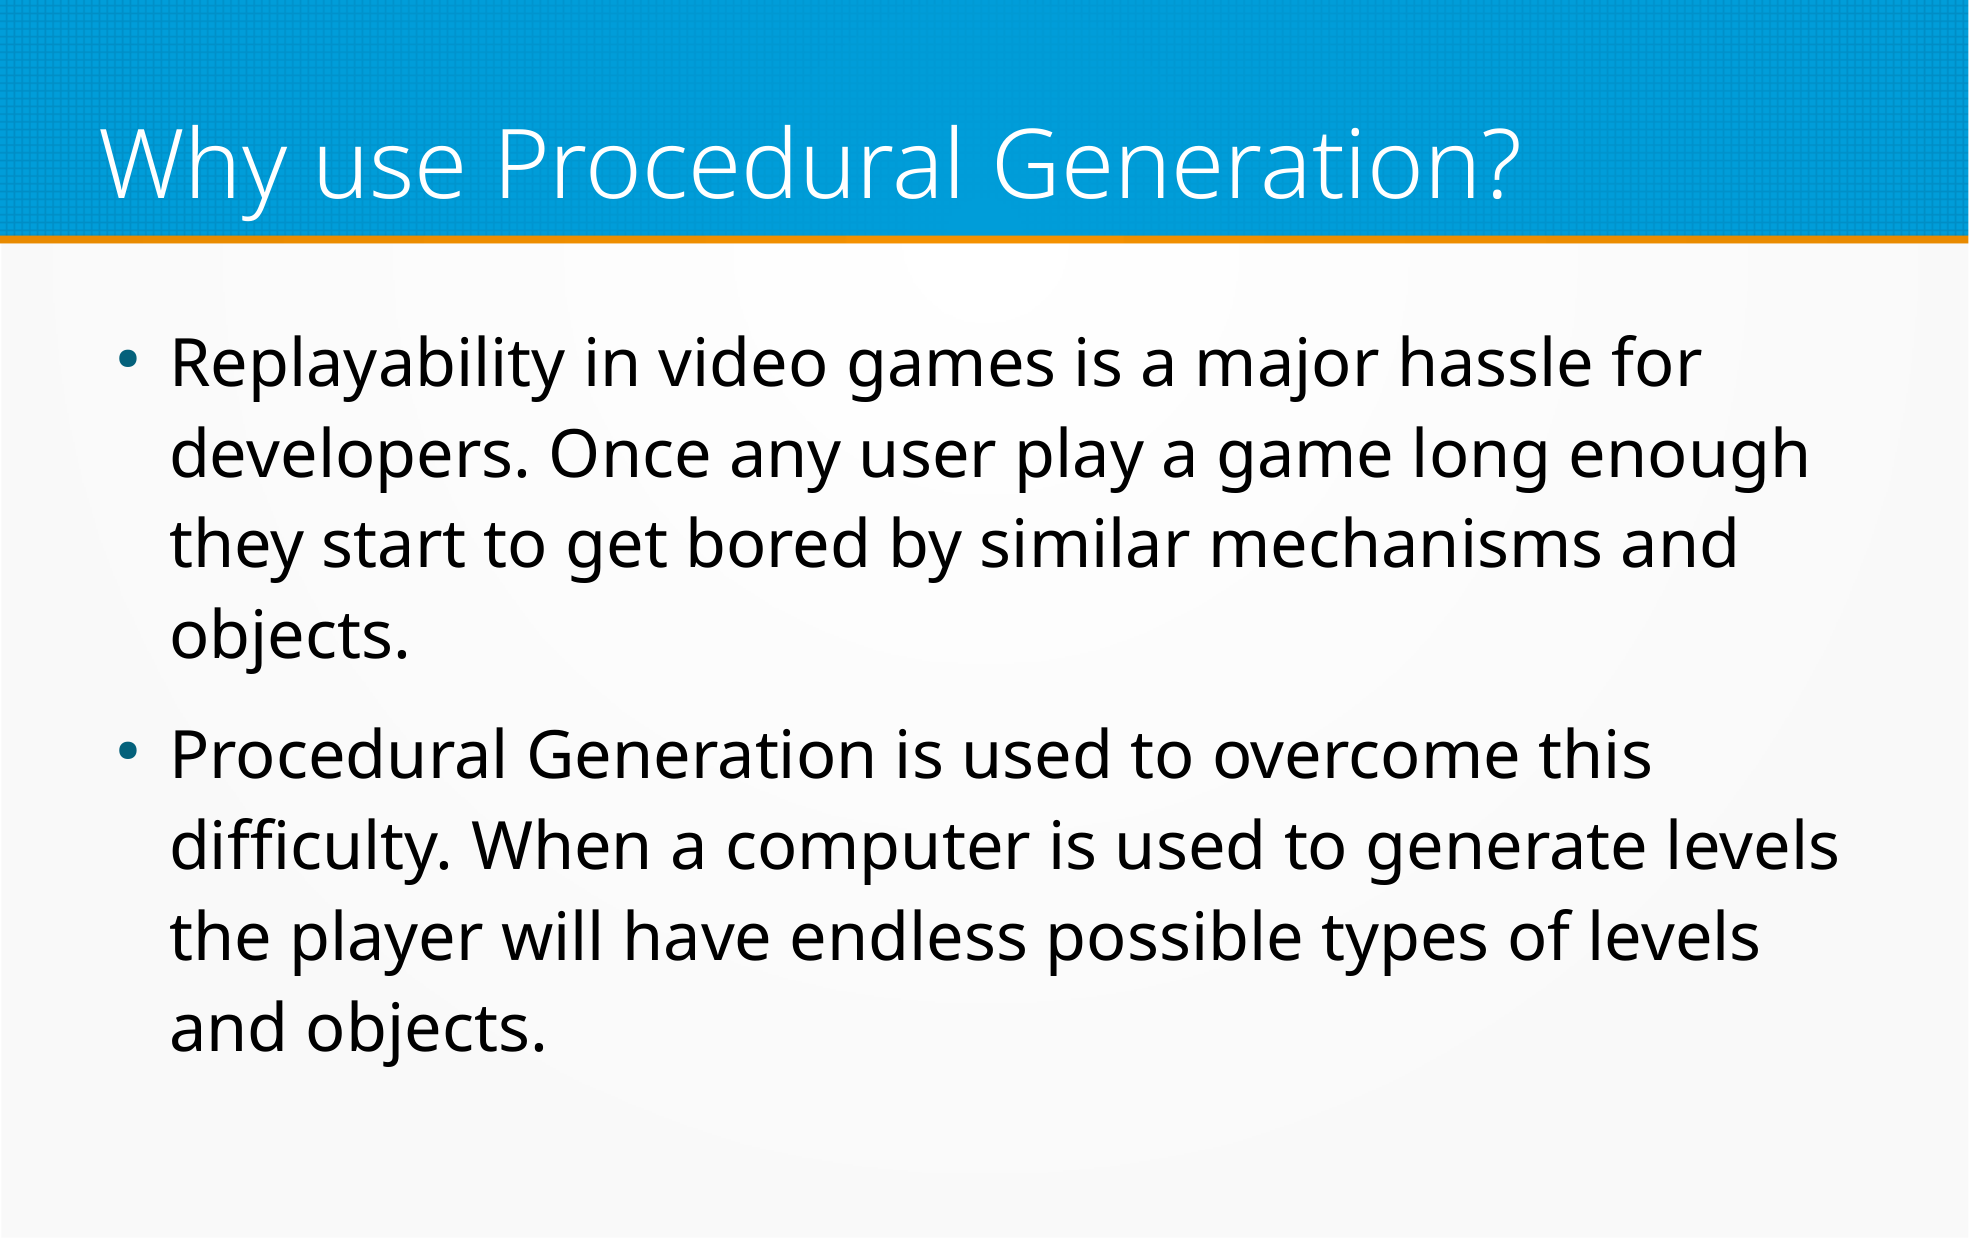

# Why use Procedural Generation?
Replayability in video games is a major hassle for developers. Once any user play a game long enough they start to get bored by similar mechanisms and objects.
Procedural Generation is used to overcome this difficulty. When a computer is used to generate levels the player will have endless possible types of levels and objects.